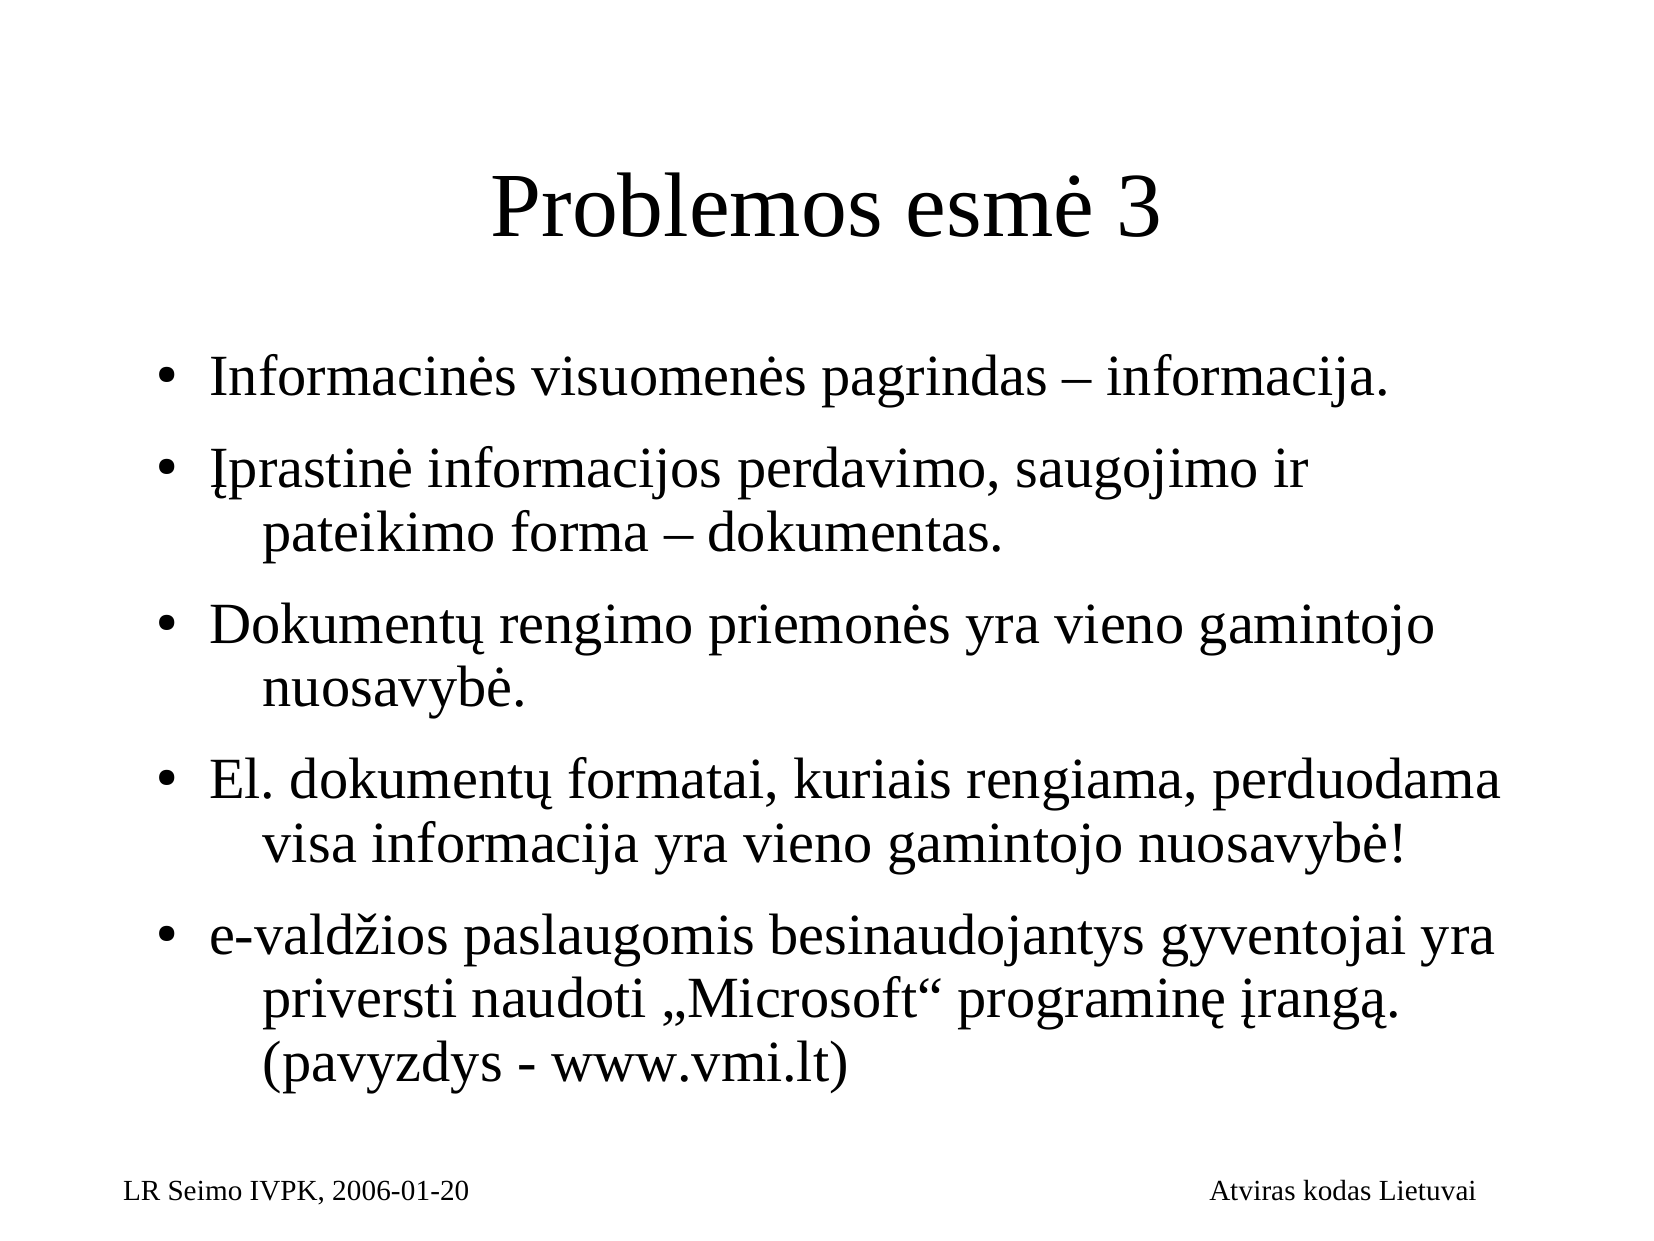

# Problemos esmė 3
Informacinės visuomenės pagrindas – informacija.
Įprastinė informacijos perdavimo, saugojimo ir pateikimo forma – dokumentas.
Dokumentų rengimo priemonės yra vieno gamintojo nuosavybė.
El. dokumentų formatai, kuriais rengiama, perduodama visa informacija yra vieno gamintojo nuosavybė!
e-valdžios paslaugomis besinaudojantys gyventojai yra priversti naudoti „Microsoft“ programinę įrangą. (pavyzdys - www.vmi.lt)